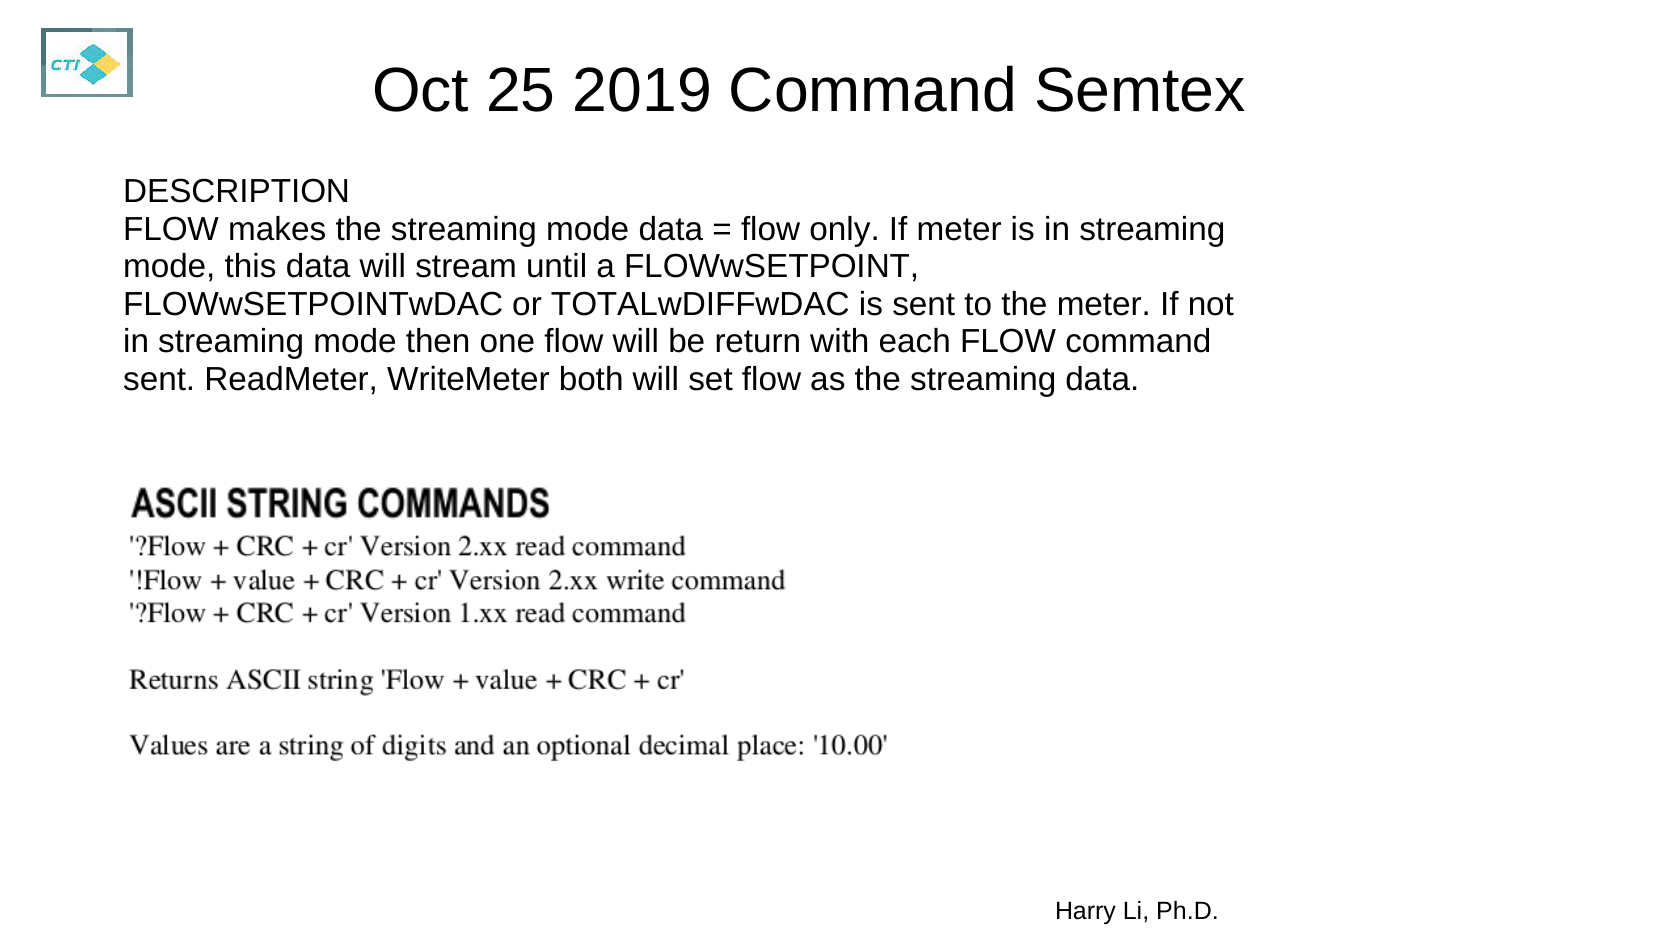

# Oct 25 2019 Command Semtex
DESCRIPTION
FLOW makes the streaming mode data = flow only. If meter is in streaming mode, this data will stream until a FLOWwSETPOINT, FLOWwSETPOINTwDAC or TOTALwDIFFwDAC is sent to the meter. If not in streaming mode then one flow will be return with each FLOW command sent. ReadMeter, WriteMeter both will set flow as the streaming data.
Harry Li, Ph.D.